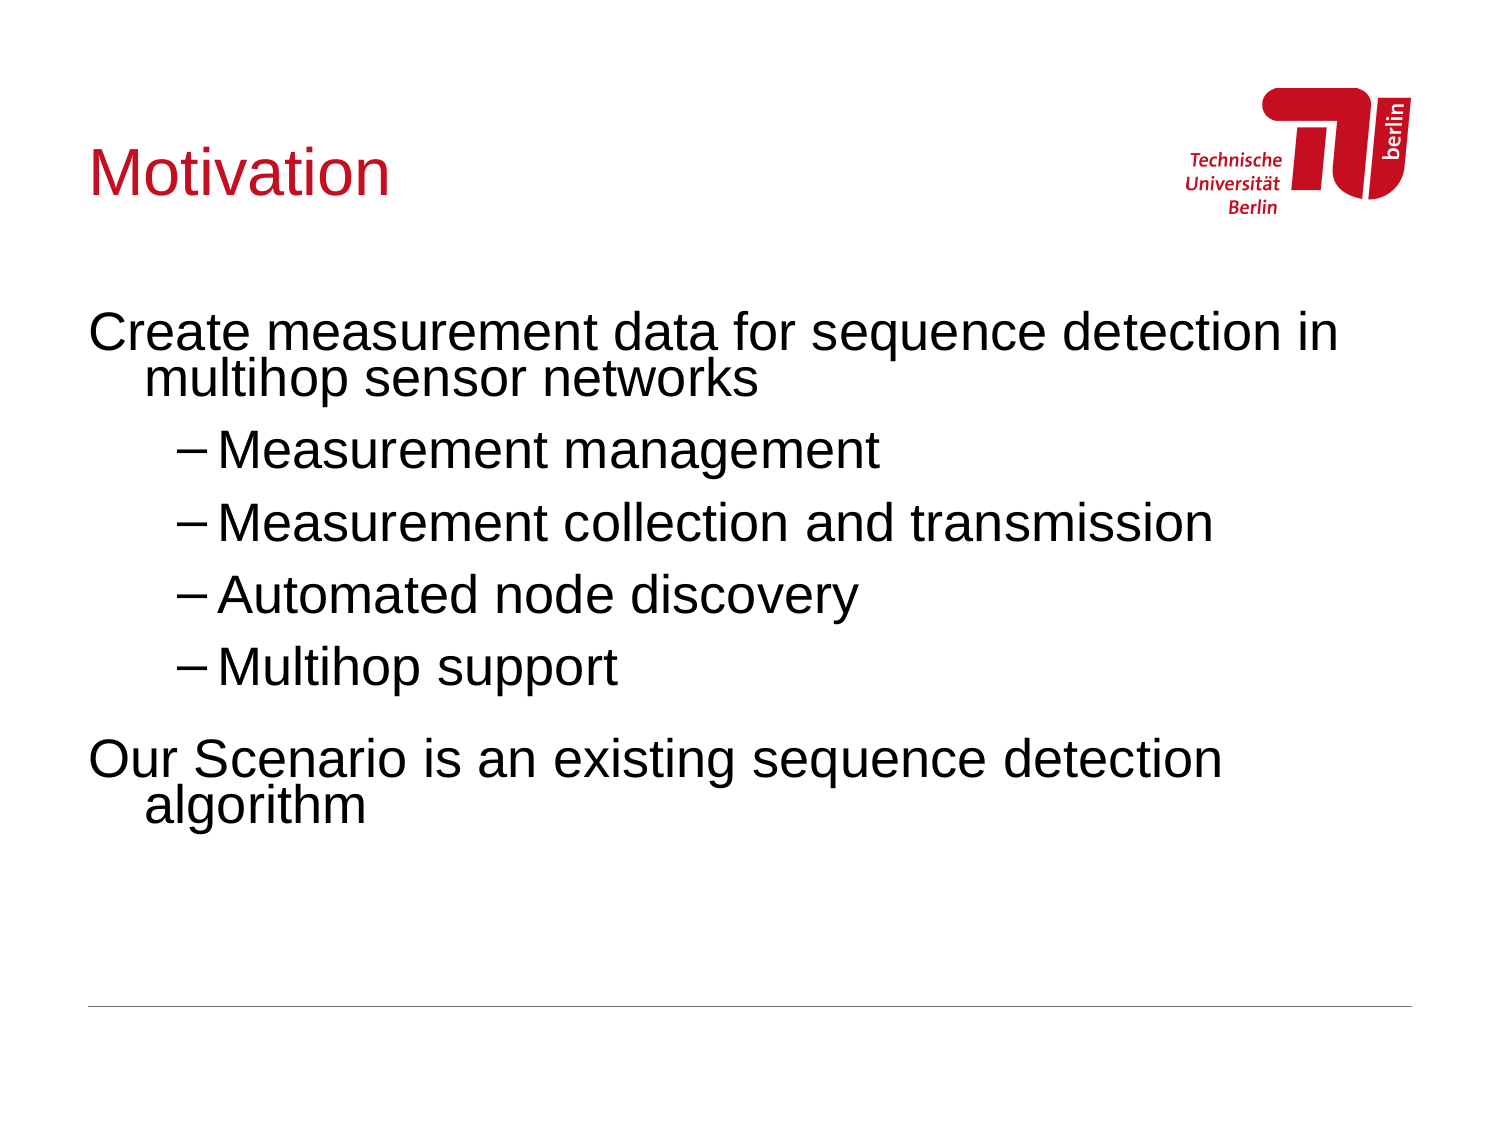

Motivation
# Create measurement data for sequence detection in multihop sensor networks
Measurement management
Measurement collection and transmission
Automated node discovery
Multihop support
Our Scenario is an existing sequence detection algorithm